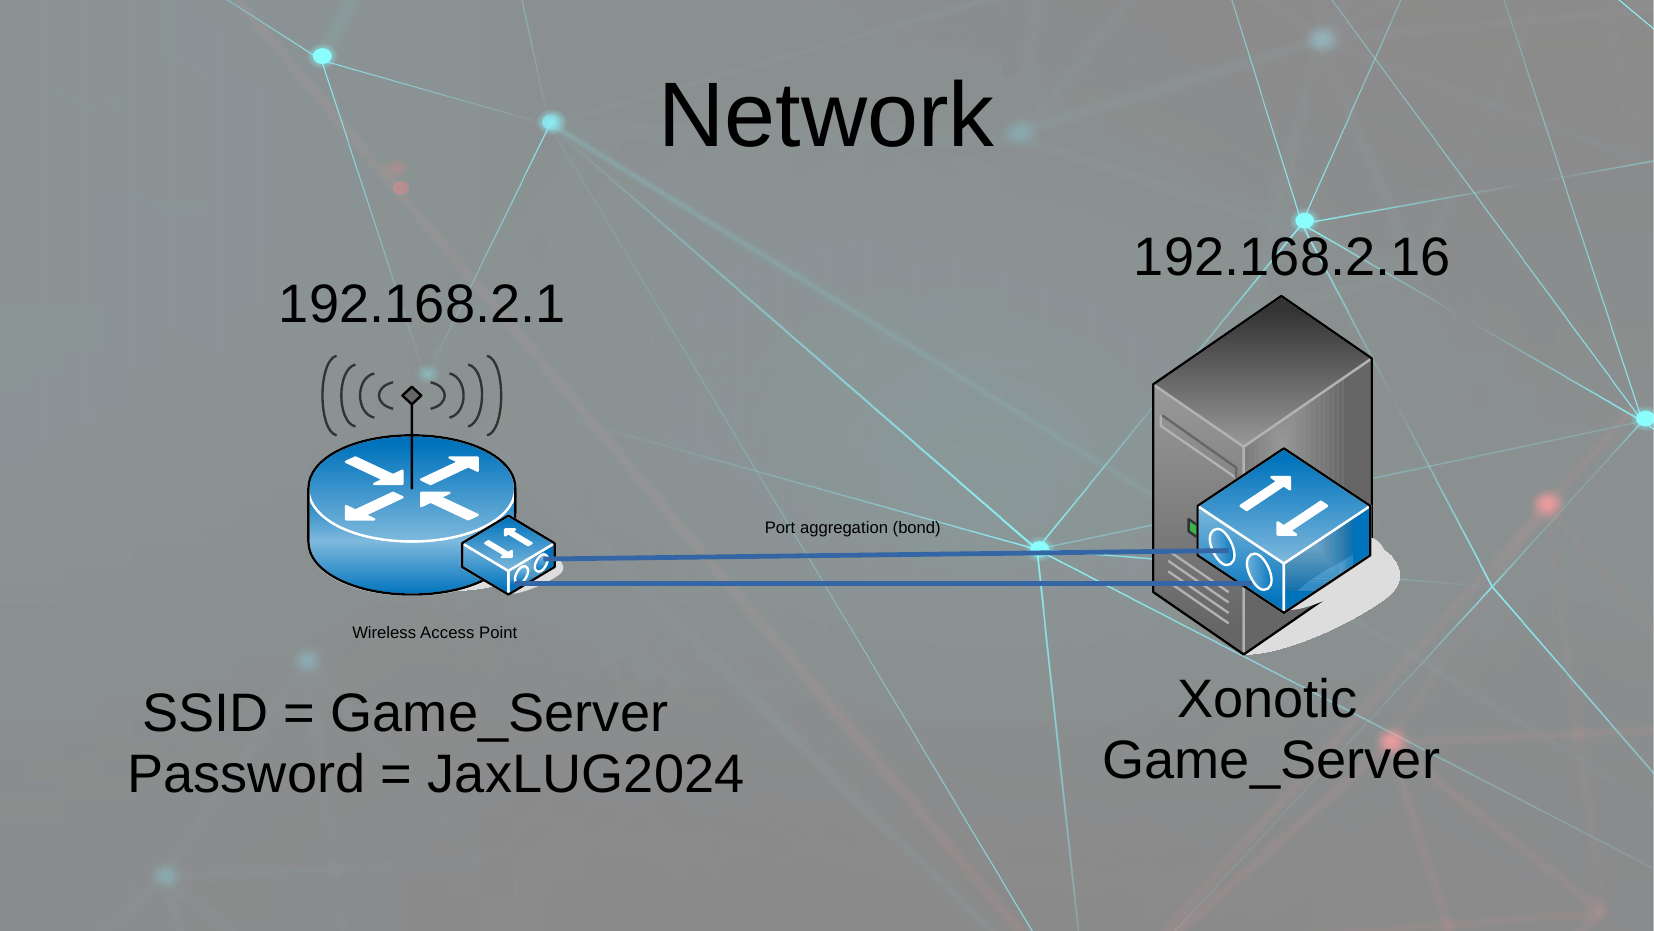

# Network
192.168.2.16
 192.168.2.1
Port aggregation (bond)
Wireless Access Point
 Xonotic
Game_Server
 SSID = Game_Server
Password = JaxLUG2024